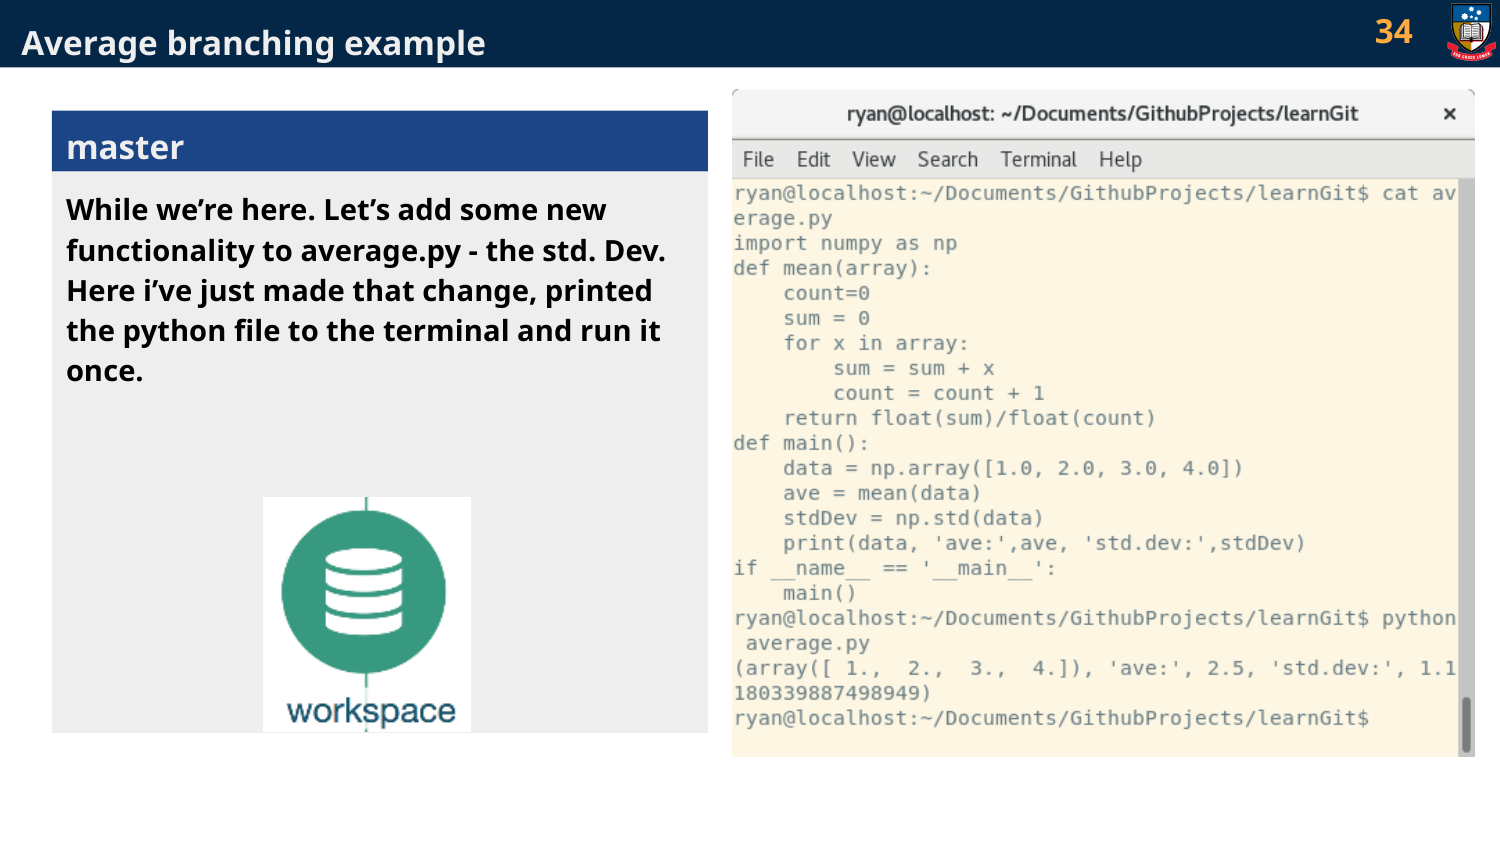

Average branching example
# master
While we’re here. Let’s add some new functionality to average.py - the std. Dev. Here i’ve just made that change, printed the python file to the terminal and run it once.